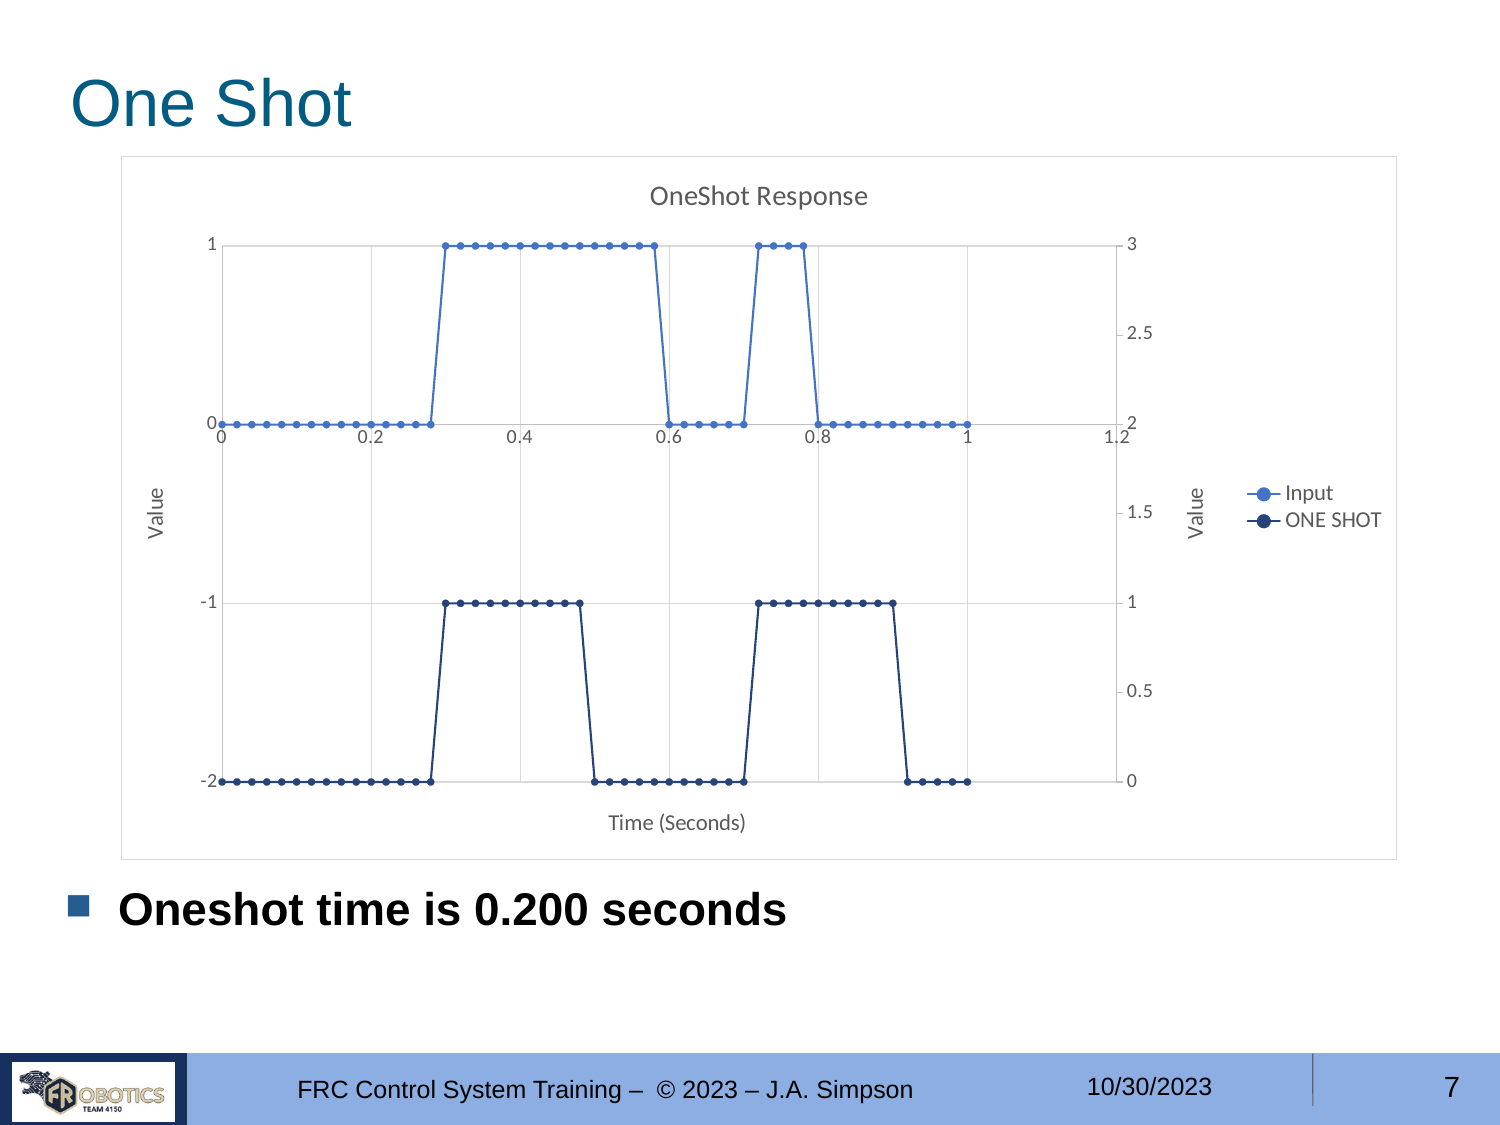

# One Shot
Oneshot time is 0.200 seconds
10/30/2023
FRC Control System Training – © 2023 – J.A. Simpson